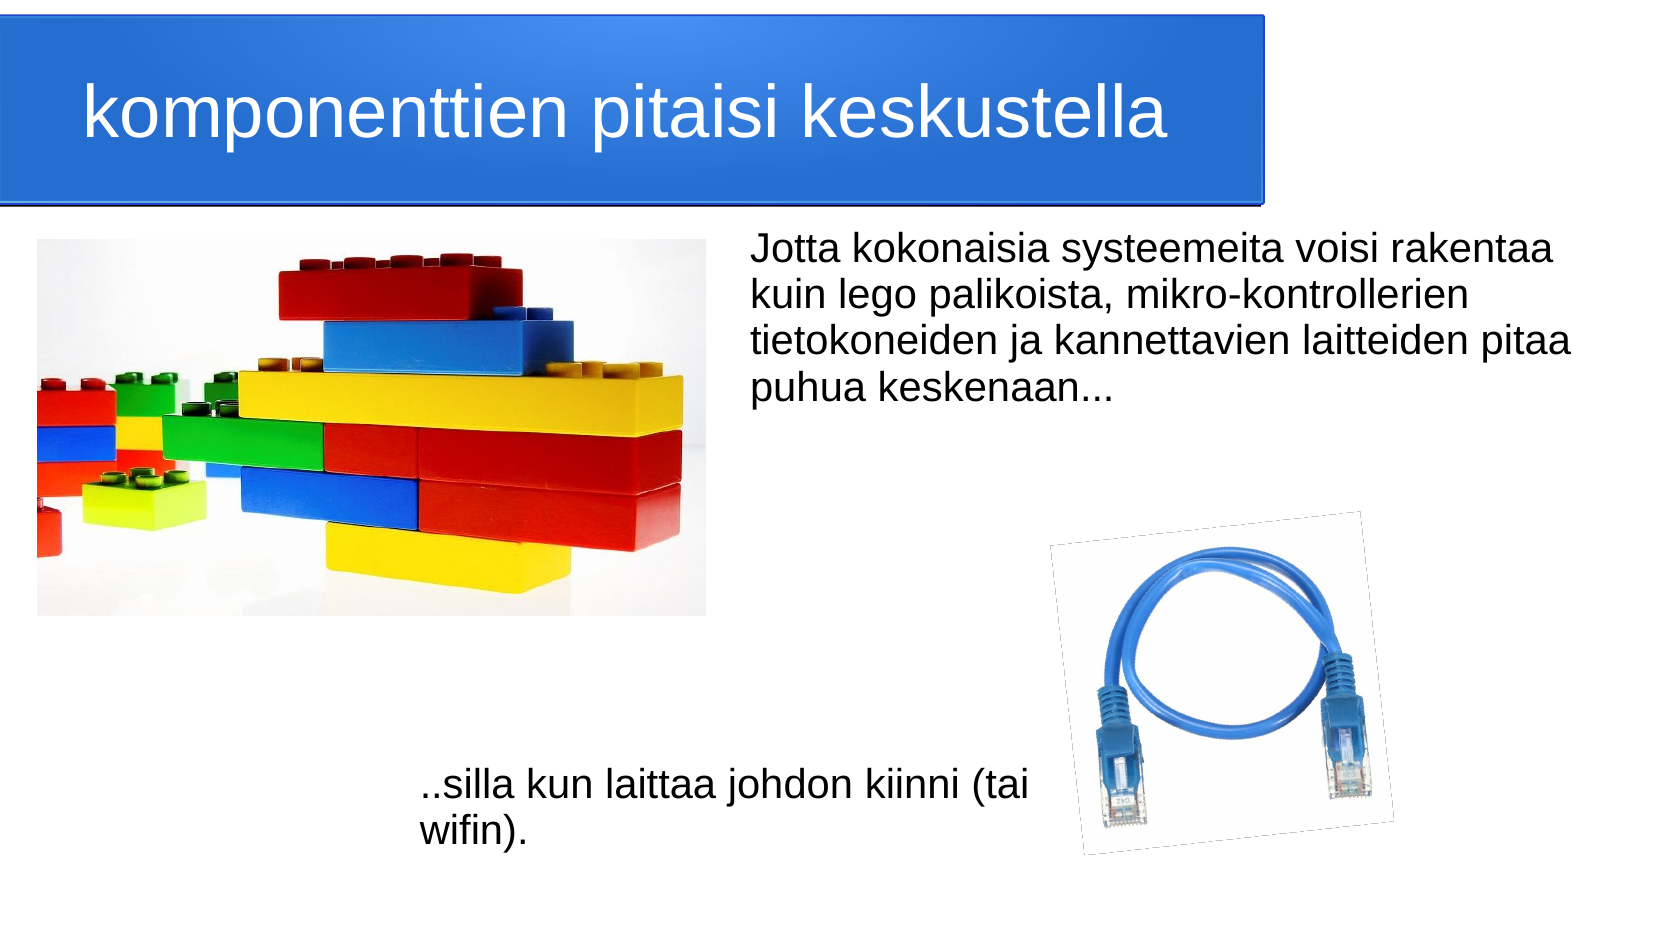

# komponenttien pitaisi keskustella
Jotta kokonaisia systeemeita voisi rakentaa kuin lego palikoista, mikro-kontrollerien tietokoneiden ja kannettavien laitteiden pitaa puhua keskenaan...
..silla kun laittaa johdon kiinni (tai wifin).